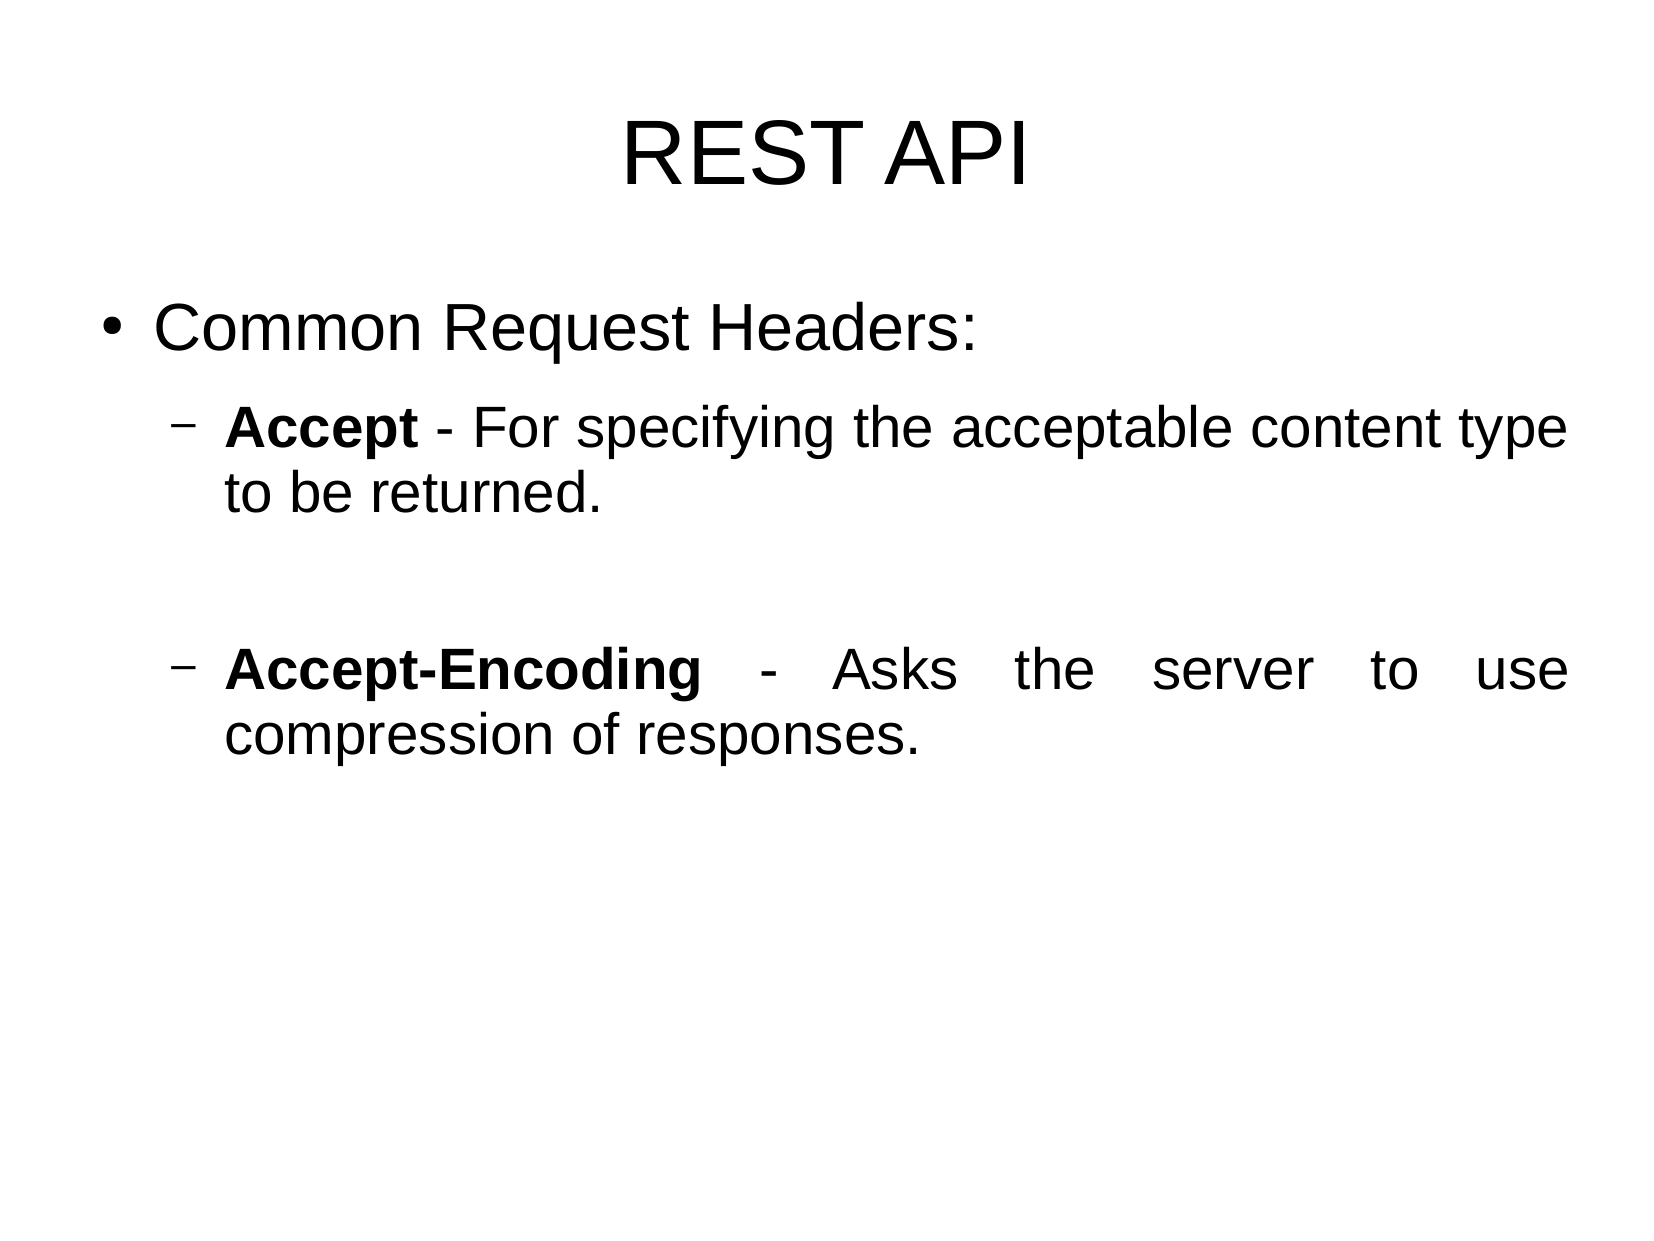

# REST API
Common Request Headers:
Accept - For specifying the acceptable content type to be returned.
Accept-Encoding - Asks the server to use compression of responses.